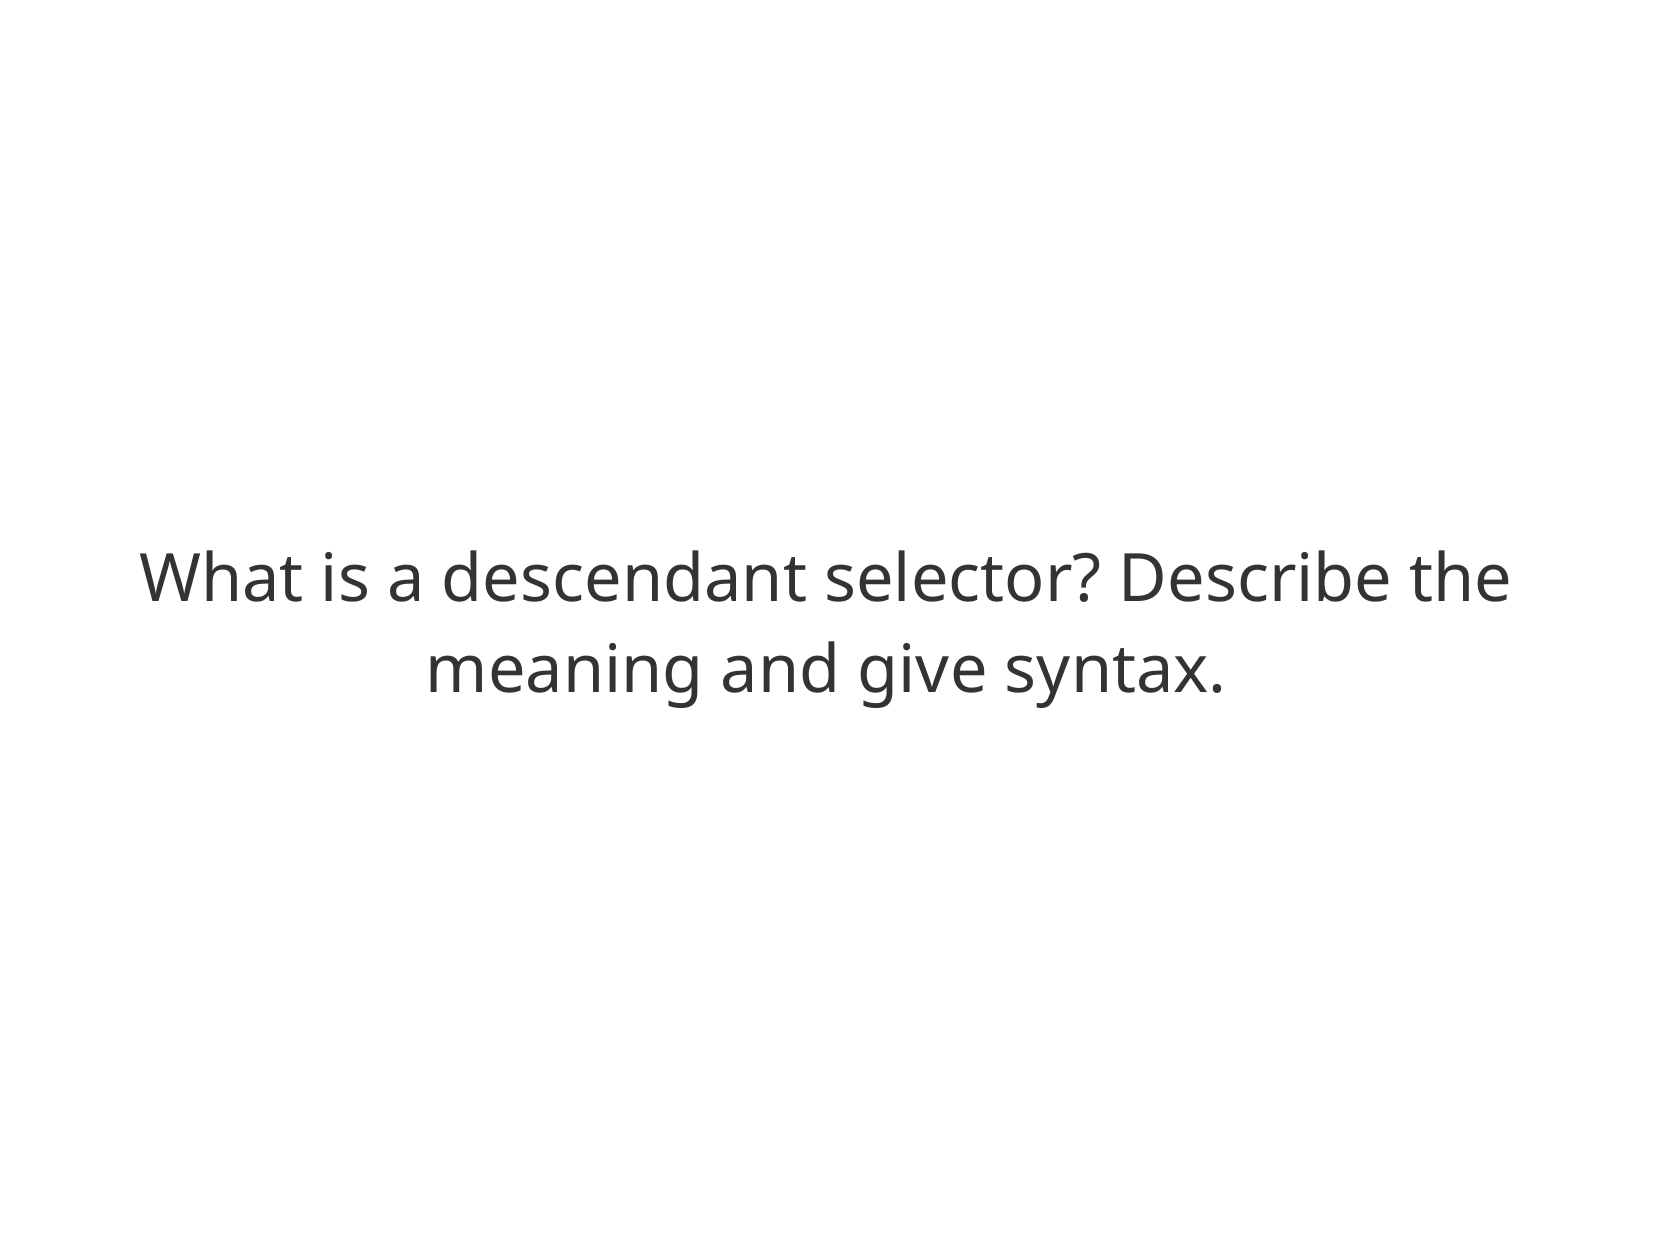

# What is a descendant selector? Describe the meaning and give syntax.